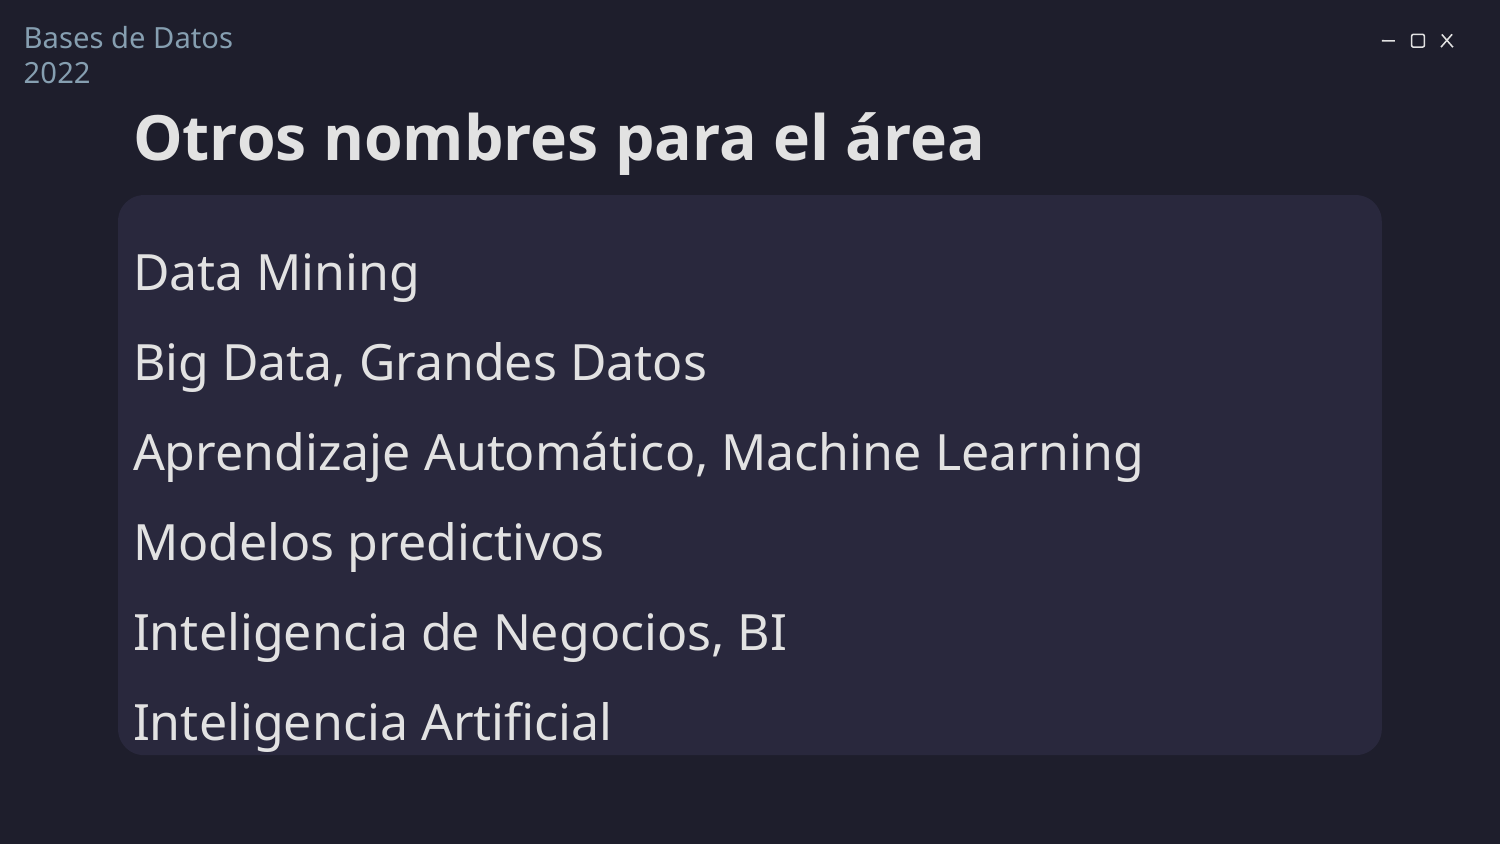

# Otros nombres para el área
Data Mining
Big Data, Grandes Datos
Aprendizaje Automático, Machine Learning
Modelos predictivos
Inteligencia de Negocios, BI
Inteligencia Artificial